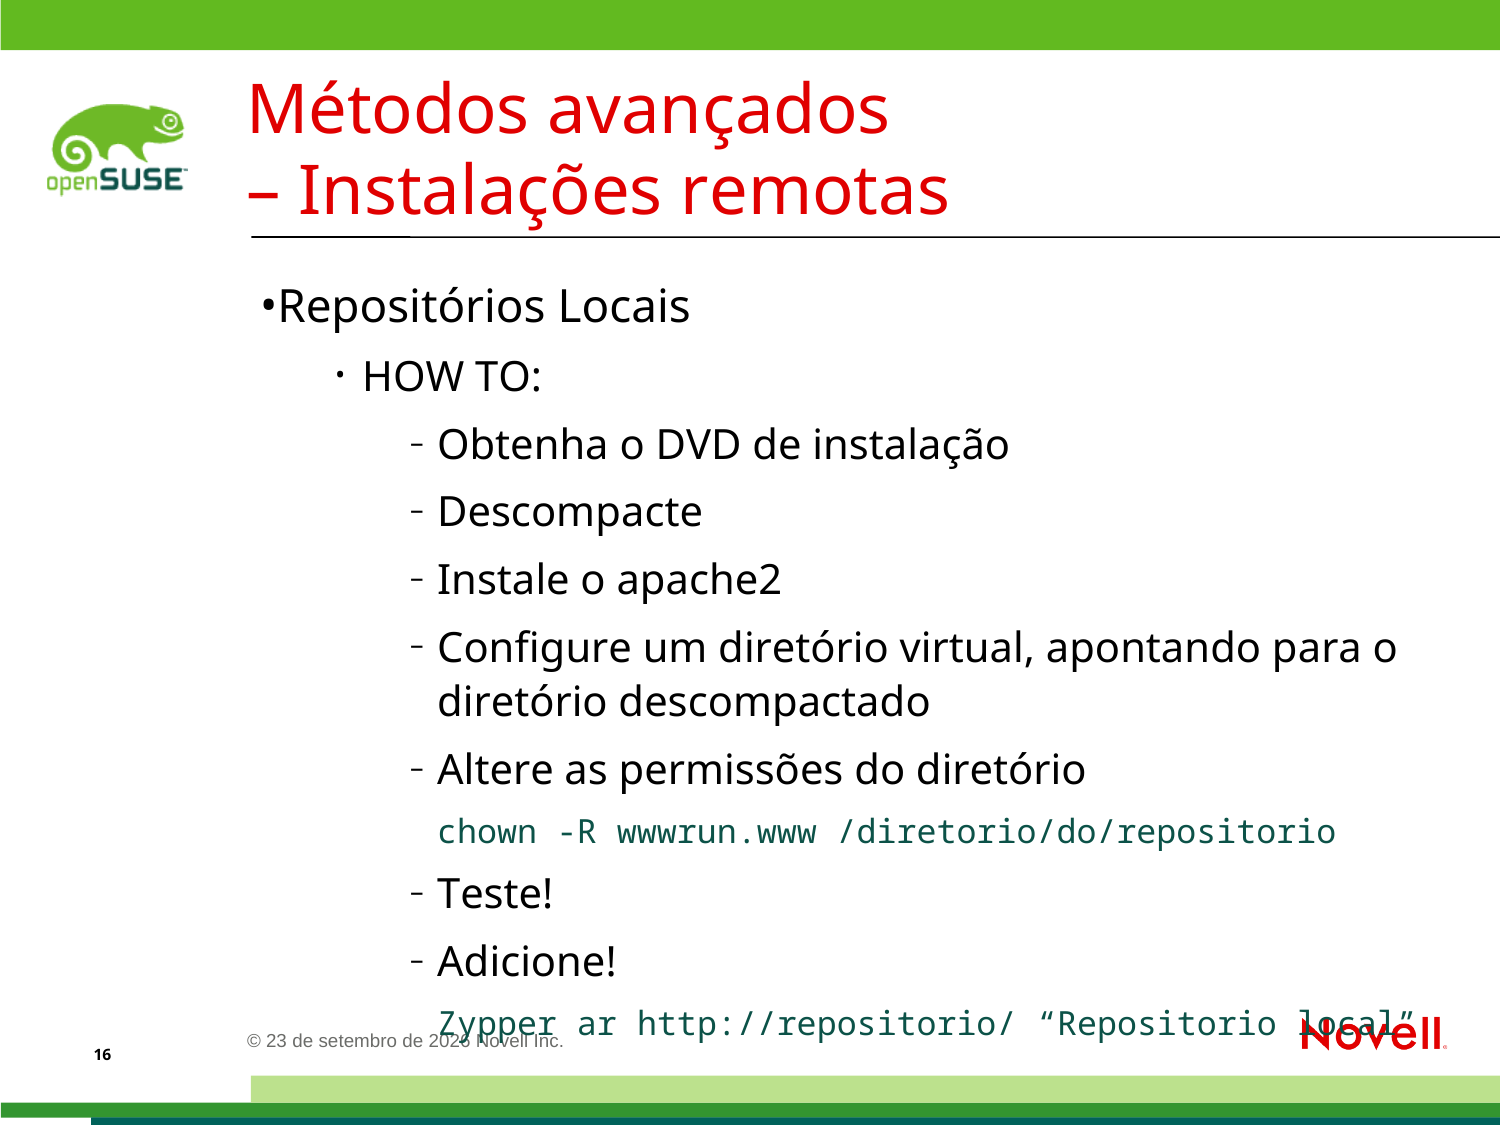

# Métodos avançados – Instalações remotas
Repositórios Locais
HOW TO:
Obtenha o DVD de instalação
Descompacte
Instale o apache2
Configure um diretório virtual, apontando para o diretório descompactado
Altere as permissões do diretório
chown -R wwwrun.www /diretorio/do/repositorio
Teste!
Adicione!
Zypper ar http://repositorio/ “Repositorio local”